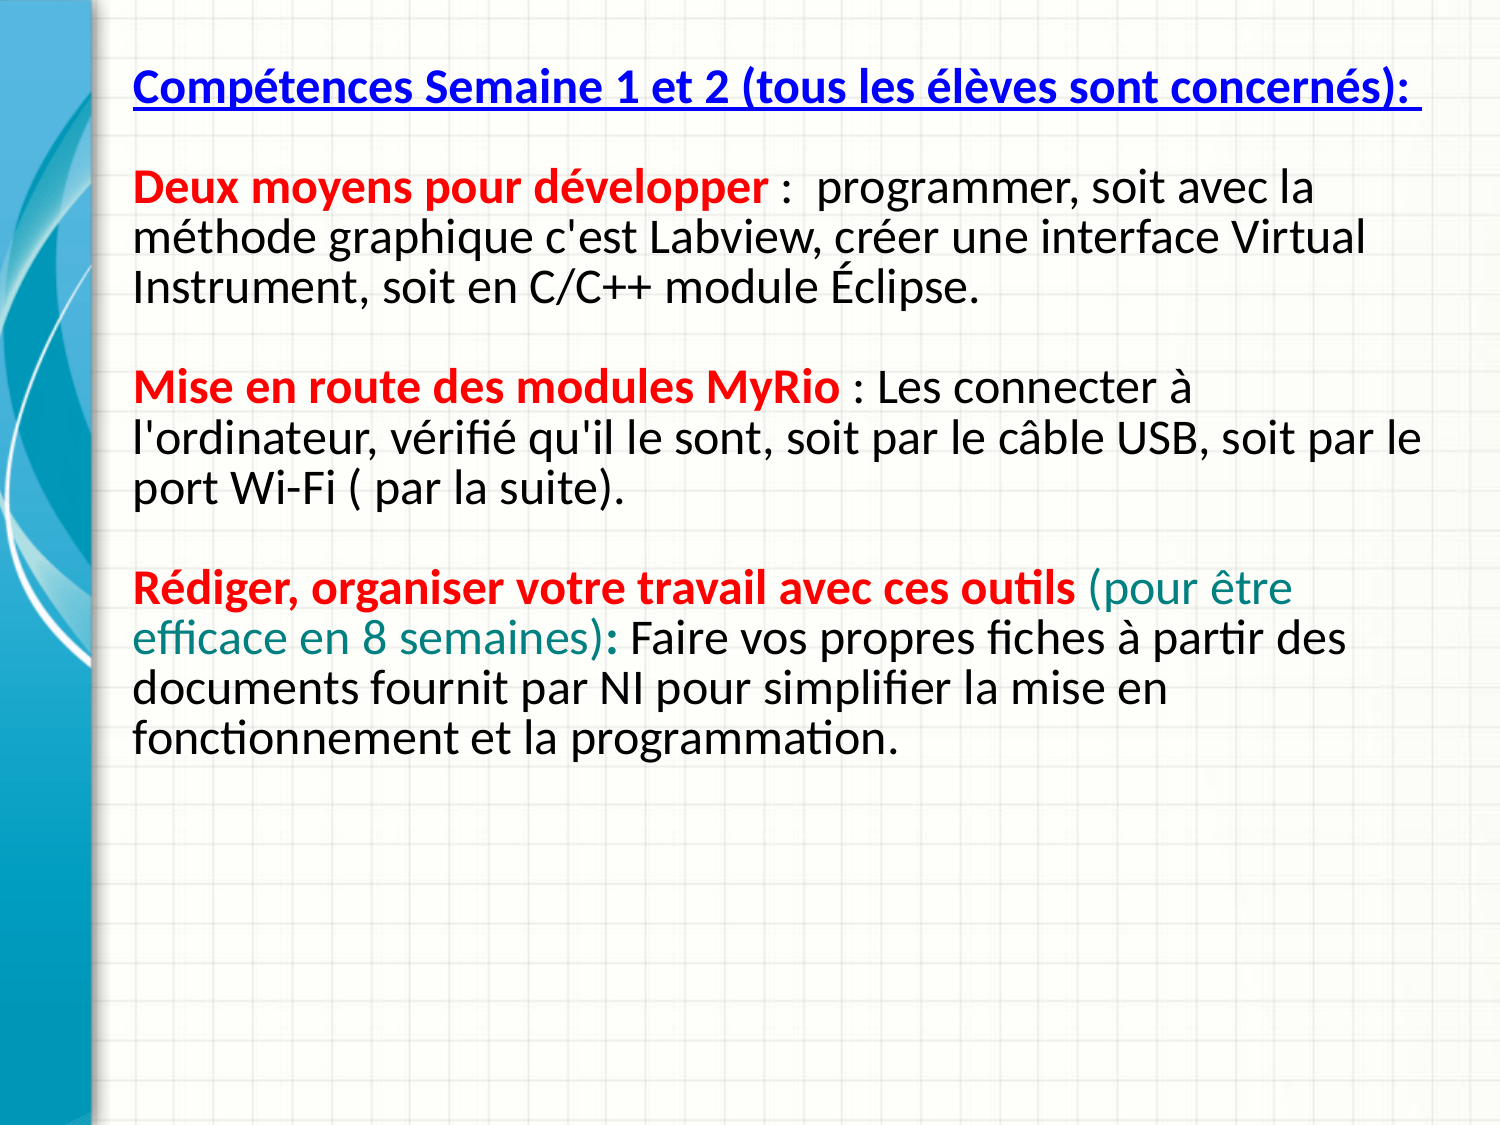

Compétences Semaine 1 et 2 (tous les élèves sont concernés):
Deux moyens pour développer : programmer, soit avec la méthode graphique c'est Labview, créer une interface Virtual Instrument, soit en C/C++ module Éclipse.
Mise en route des modules MyRio : Les connecter à l'ordinateur, vérifié qu'il le sont, soit par le câble USB, soit par le port Wi-Fi ( par la suite).
Rédiger, organiser votre travail avec ces outils (pour être efficace en 8 semaines): Faire vos propres fiches à partir des documents fournit par NI pour simplifier la mise en fonctionnement et la programmation.